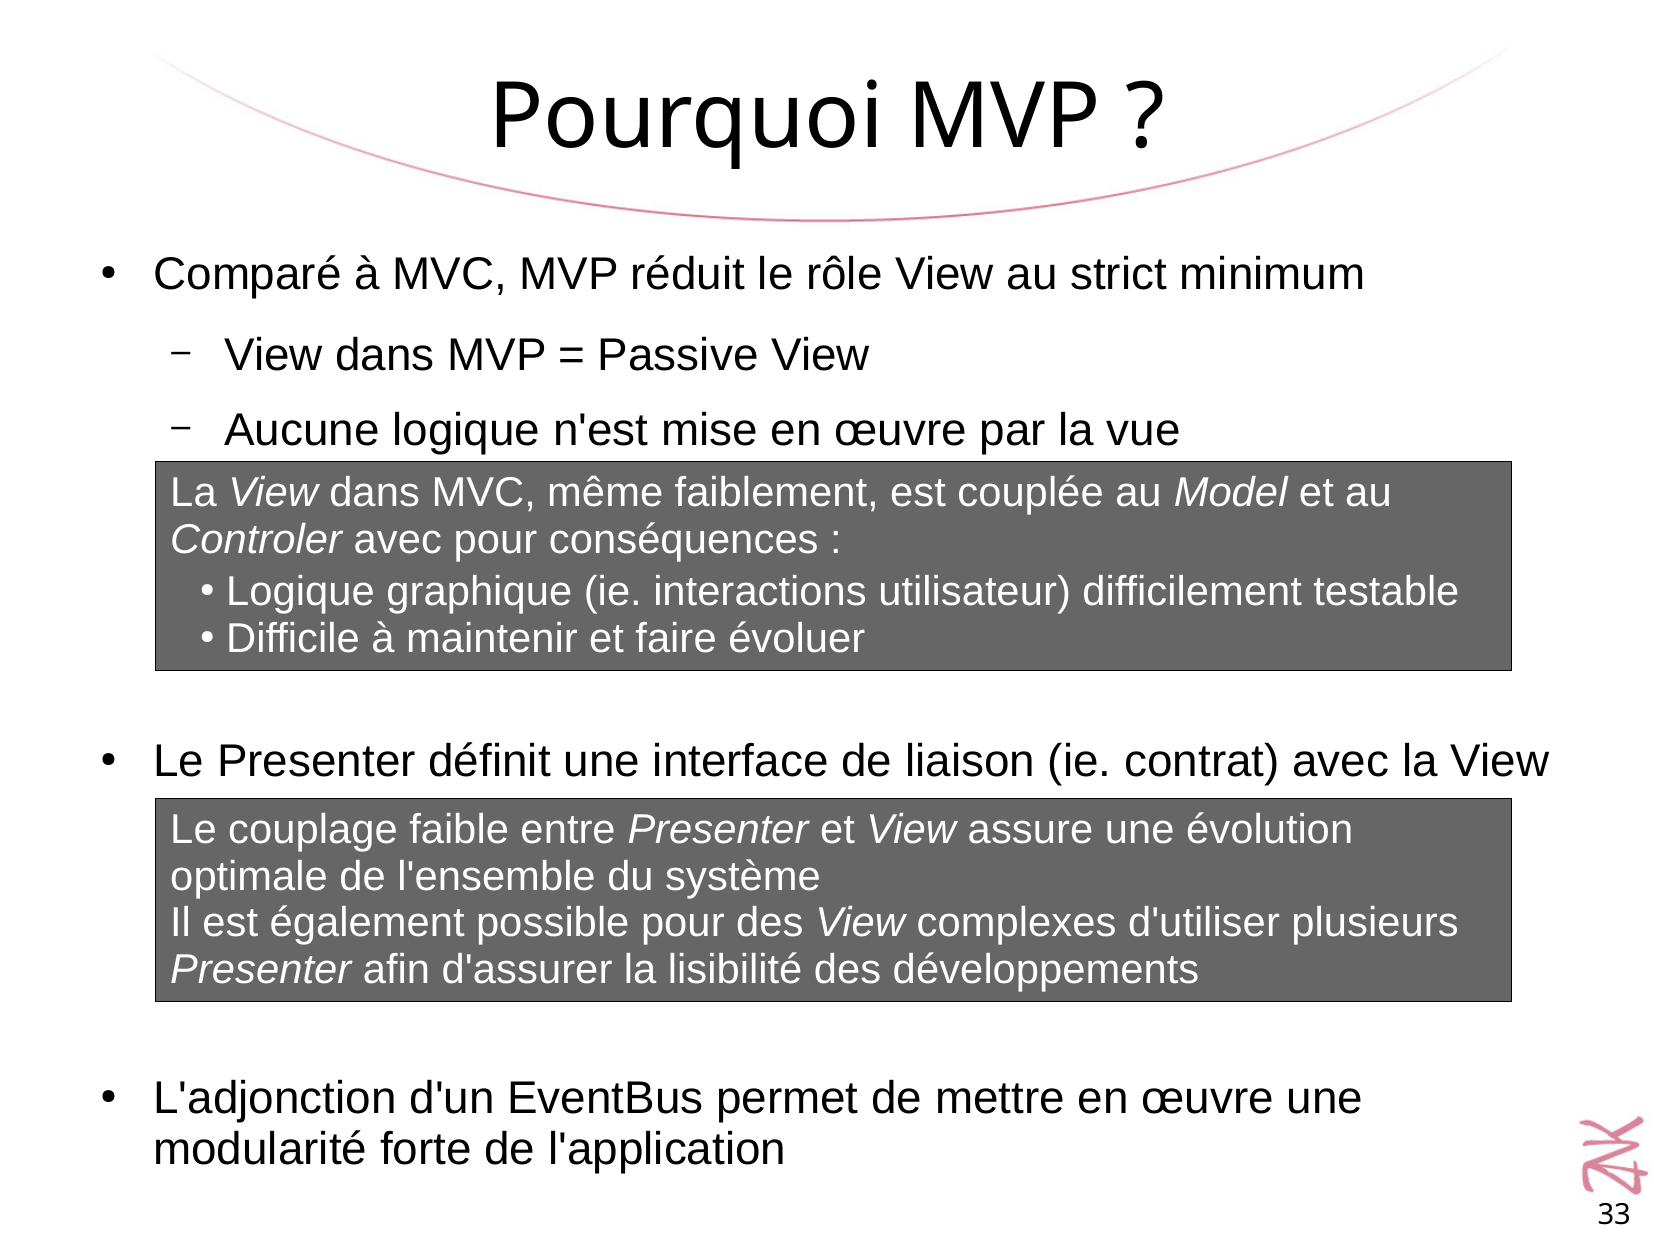

# Pourquoi MVP ?
Comparé à MVC, MVP réduit le rôle View au strict minimum
View dans MVP = Passive View
Aucune logique n'est mise en œuvre par la vue
Le Presenter définit une interface de liaison (ie. contrat) avec la View
L'adjonction d'un EventBus permet de mettre en œuvre une modularité forte de l'application
La View dans MVC, même faiblement, est couplée au Model et au Controler avec pour conséquences :
 Logique graphique (ie. interactions utilisateur) difficilement testable
 Difficile à maintenir et faire évoluer
Le couplage faible entre Presenter et View assure une évolution optimale de l'ensemble du système
Il est également possible pour des View complexes d'utiliser plusieurs Presenter afin d'assurer la lisibilité des développements
33